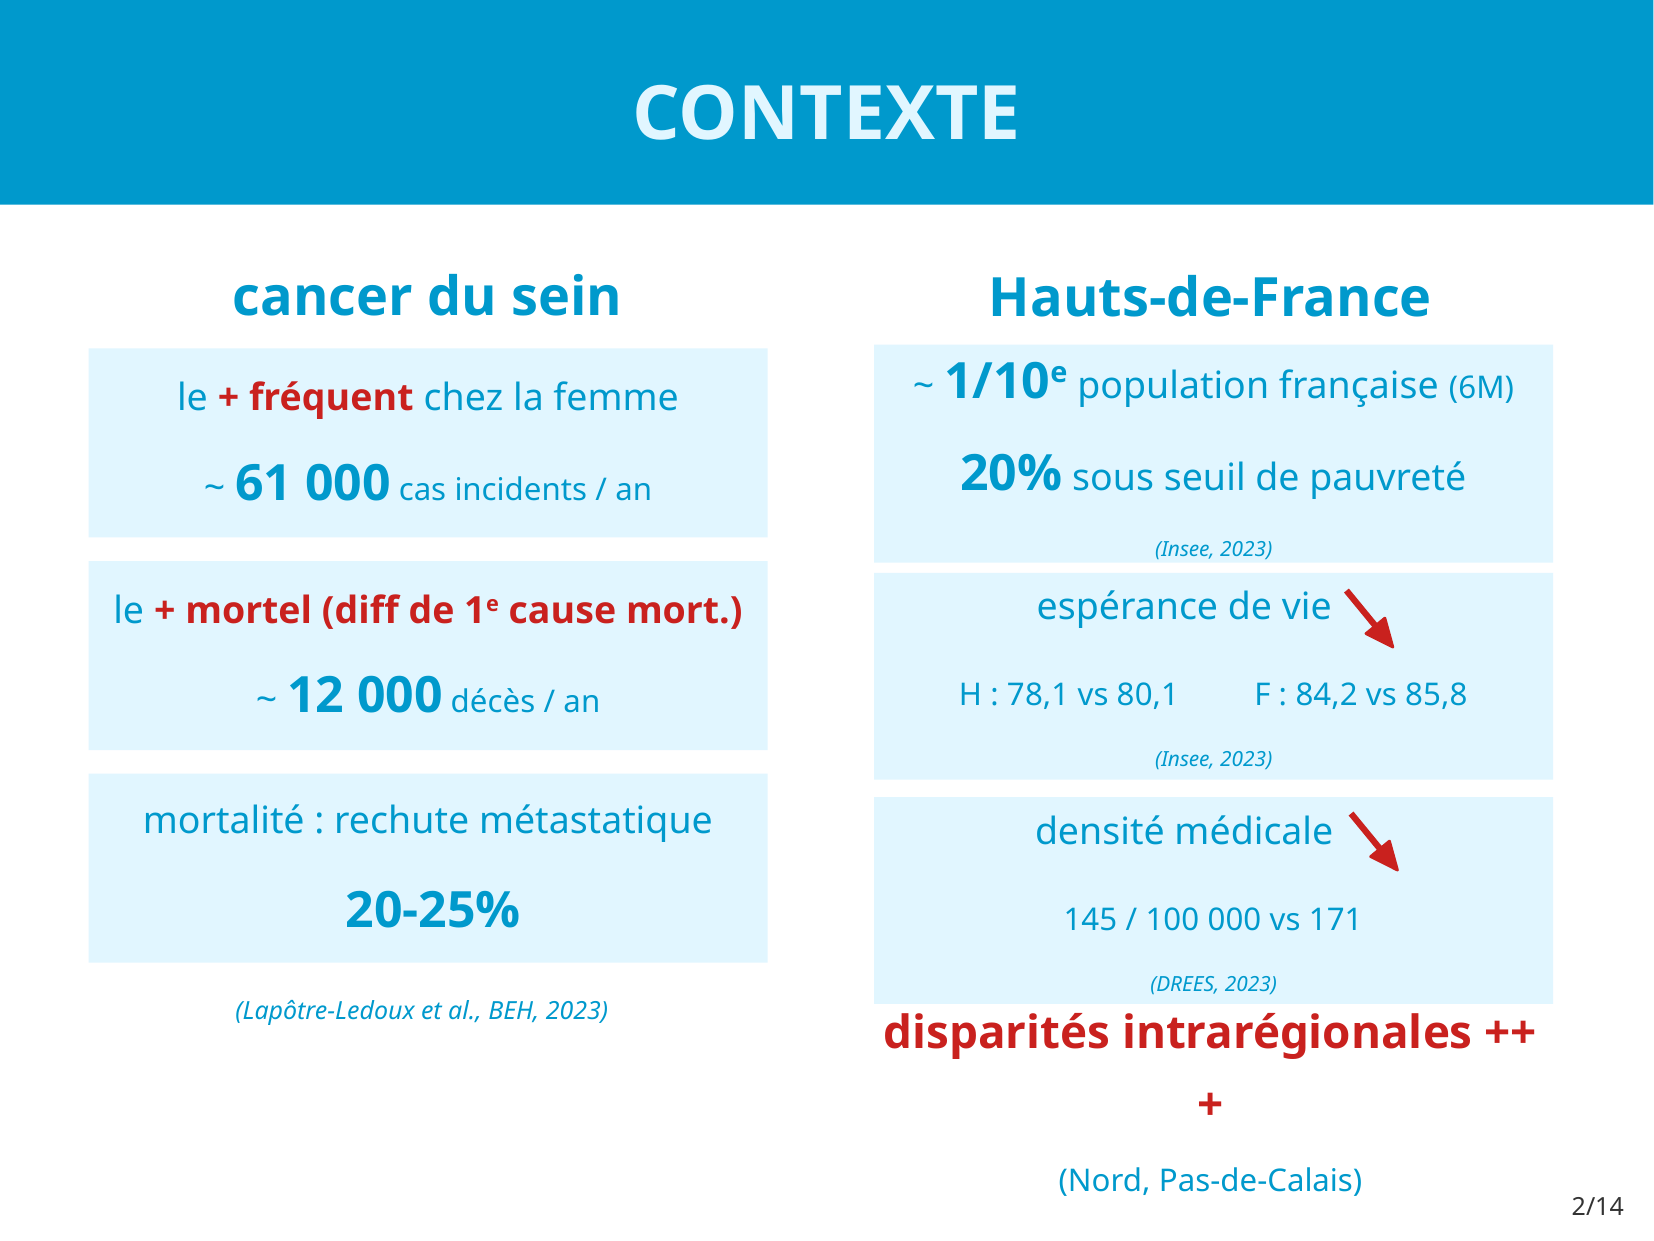

# CONTEXTE
Hauts-de-France
cancer du sein
~ 1/10e population française (6M)
20% sous seuil de pauvreté
(Insee, 2023)
le + fréquent chez la femme
~ 61 000 cas incidents / an
le + mortel (diff de 1e cause mort.)
~ 12 000 décès / an
espérance de vie
H : 78,1 vs 80,1		F : 84,2 vs 85,8
(Insee, 2023)
mortalité : rechute métastatique
 20-25%
densité médicale
145 / 100 000 vs 171
(DREES, 2023)
(Lapôtre-Ledoux et al., BEH, 2023)
disparités intrarégionales +++
(Nord, Pas-de-Calais)
2